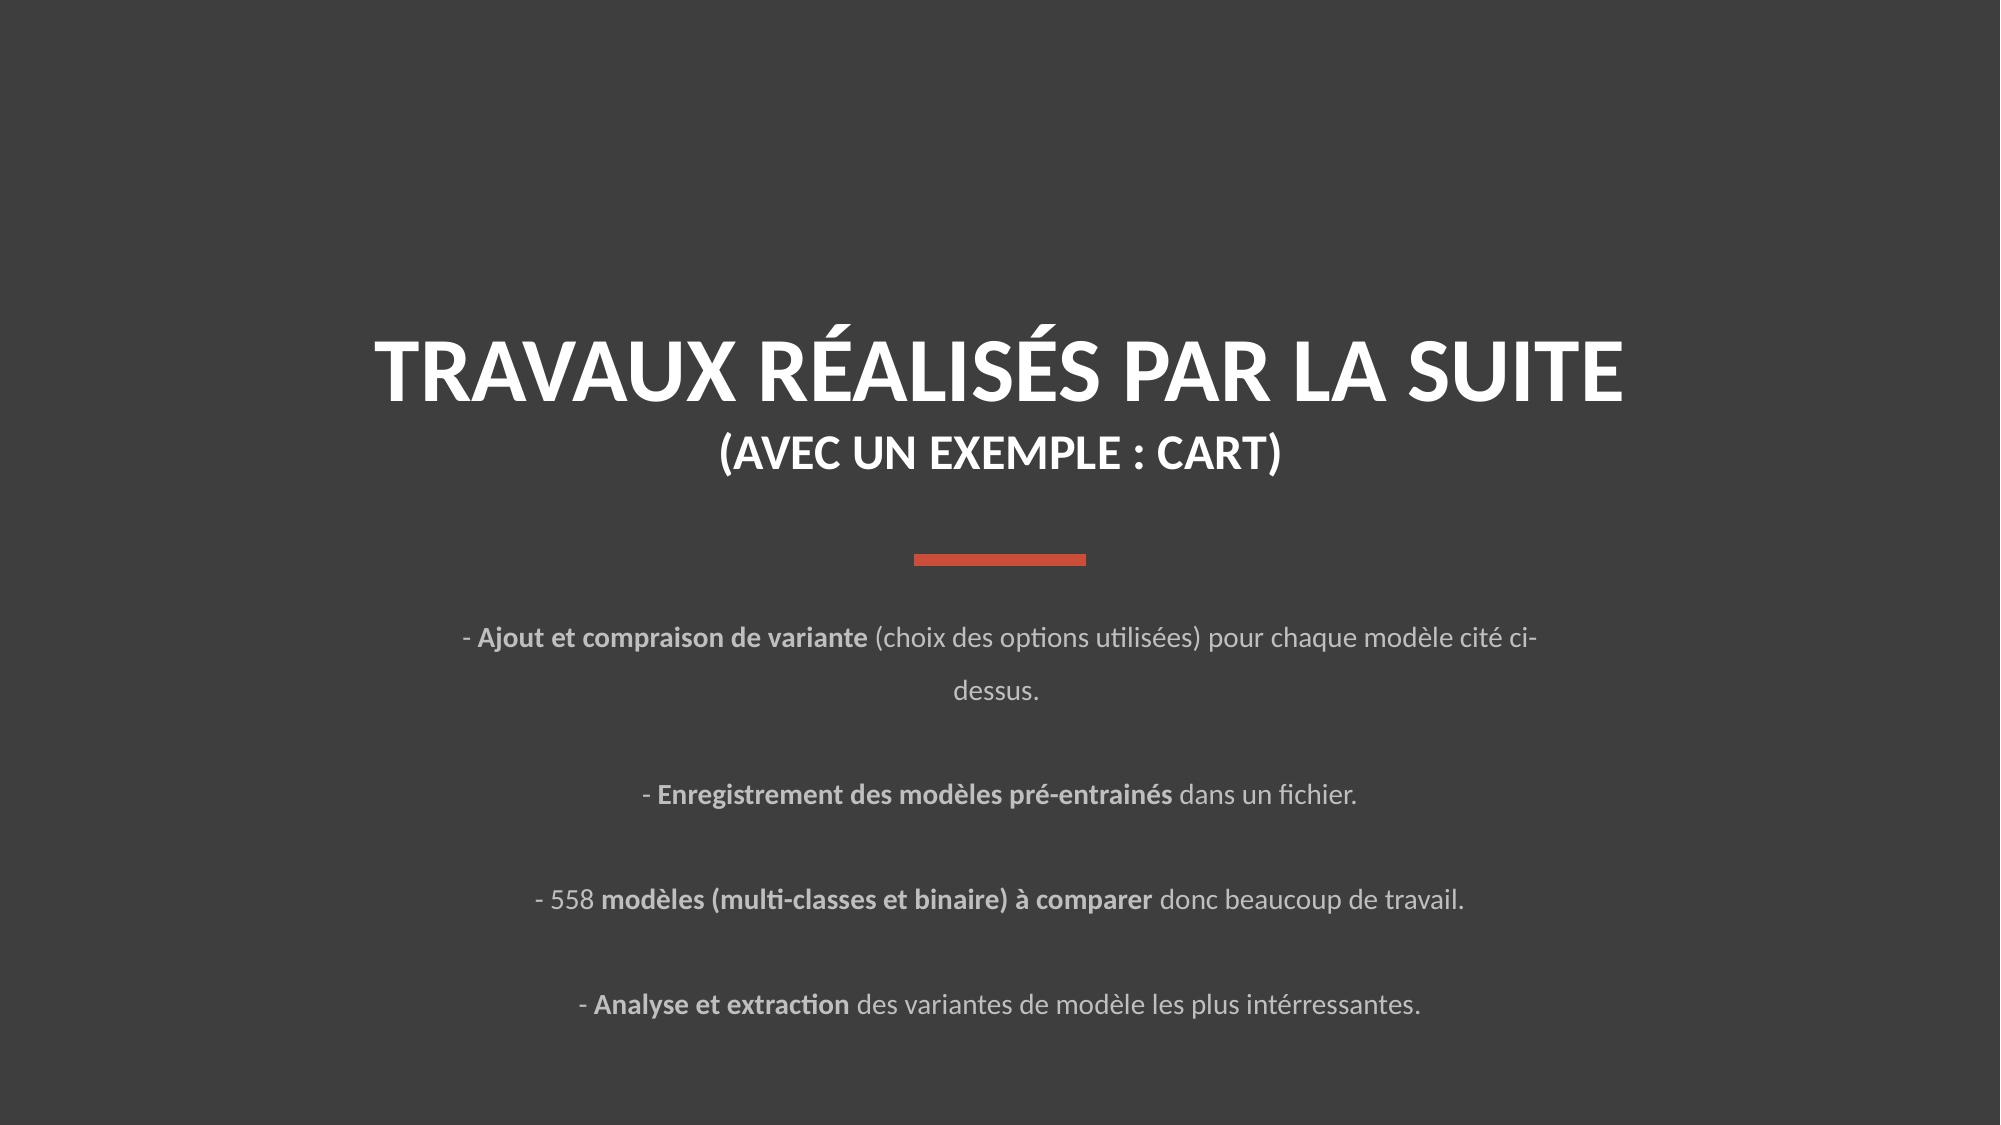

TRAVAUX RÉALISÉS PAR LA SUITE
(AVEC UN EXEMPLE : CART)
- Ajout et compraison de variante (choix des options utilisées) pour chaque modèle cité ci-dessus.
- Enregistrement des modèles pré-entrainés dans un fichier.
- 558 modèles (multi-classes et binaire) à comparer donc beaucoup de travail.
- Analyse et extraction des variantes de modèle les plus intérressantes.